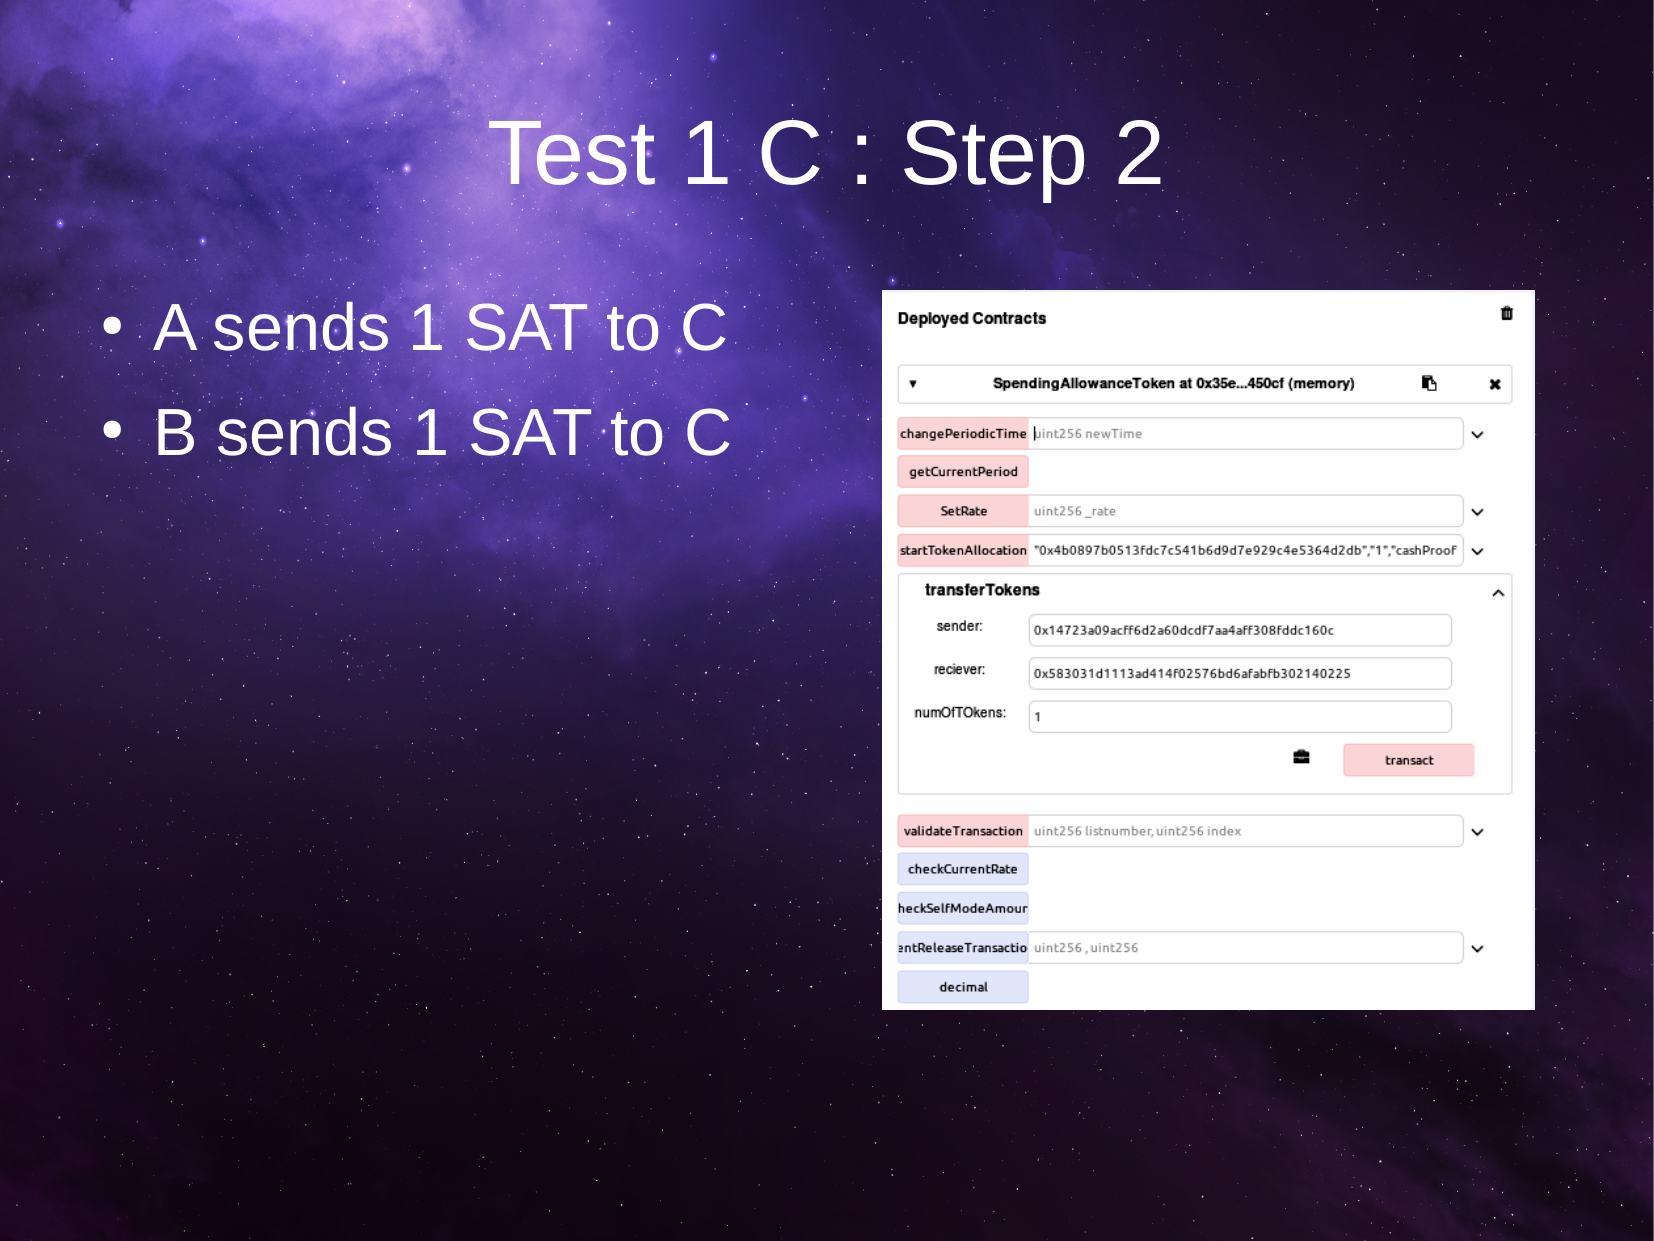

# Test 1 C : Step 2
A sends 1 SAT to C
B sends 1 SAT to C